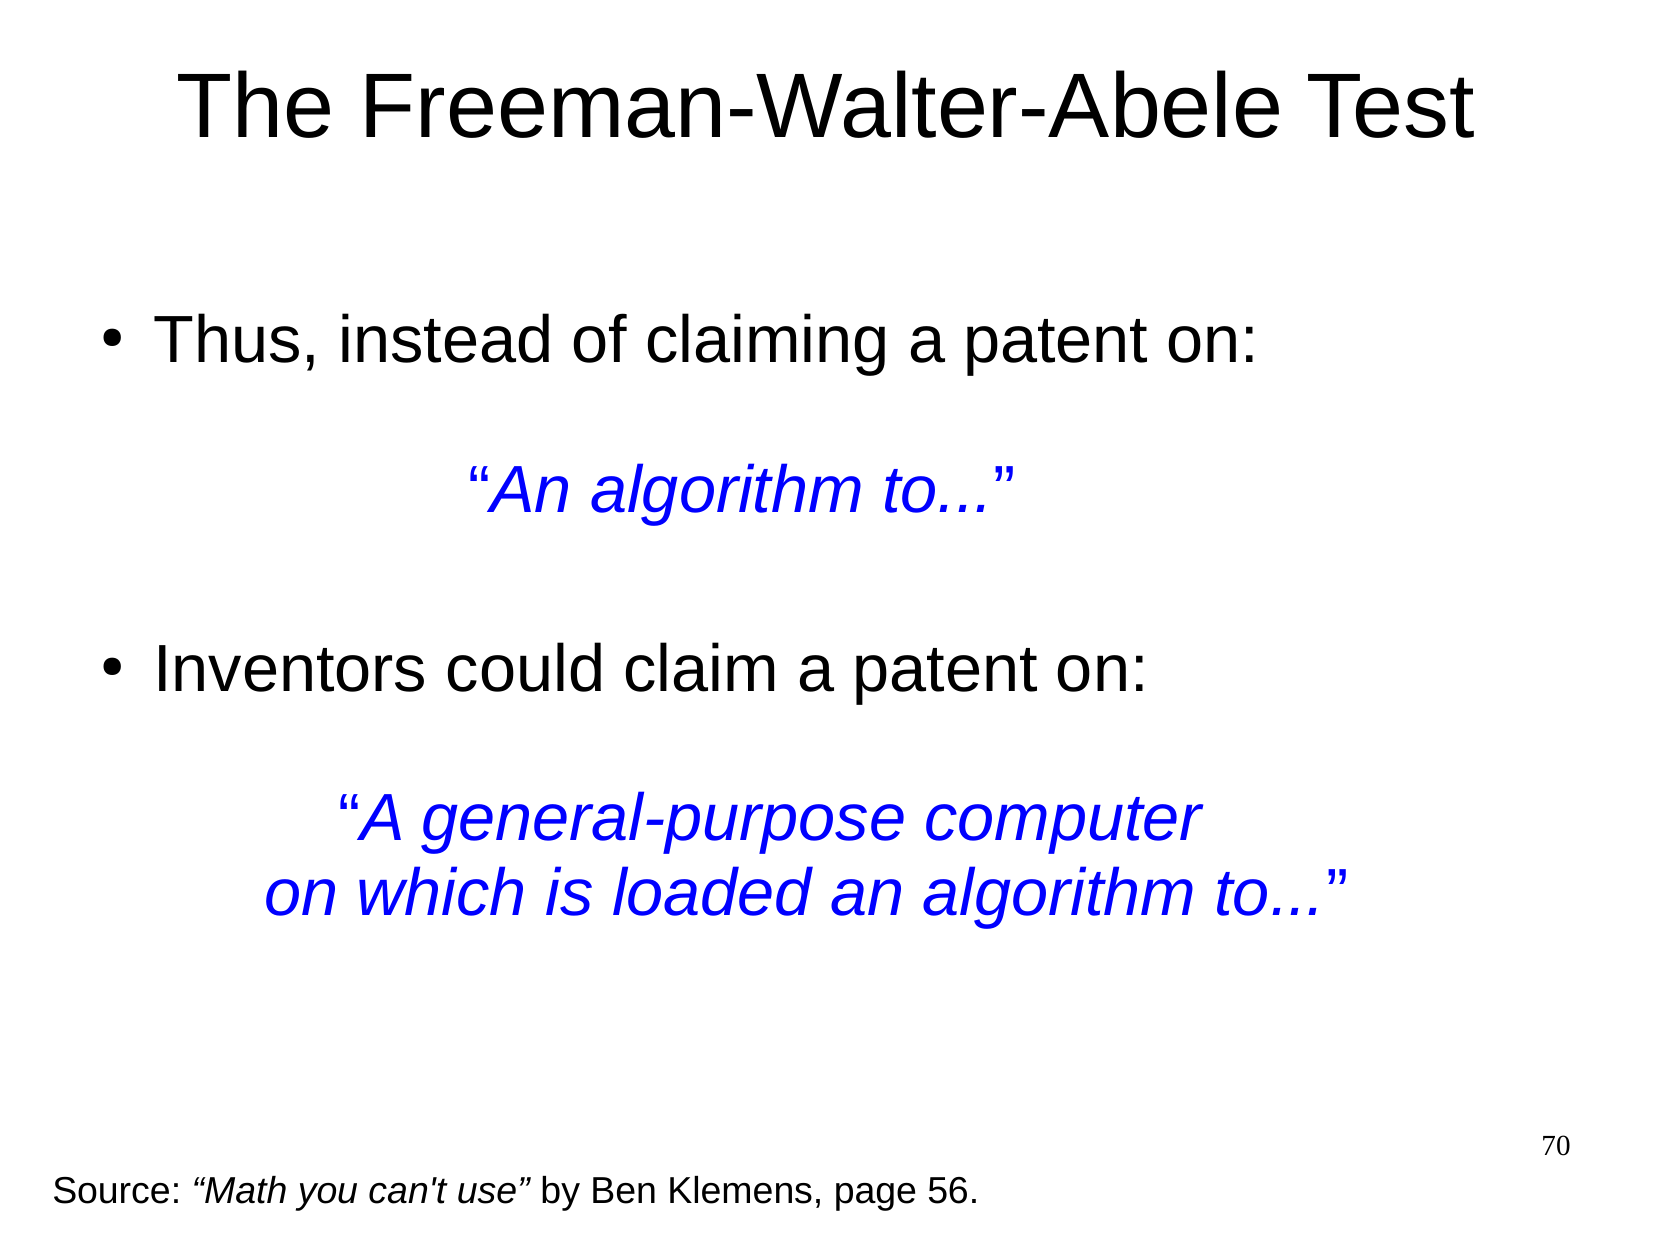

# The Freeman-Walter-Abele Test
Thus, instead of claiming a patent on:
 “An algorithm to...”
Inventors could claim a patent on:
 “A general-purpose computer
 on which is loaded an algorithm to...”
70
Source: “Math you can't use” by Ben Klemens, page 56.